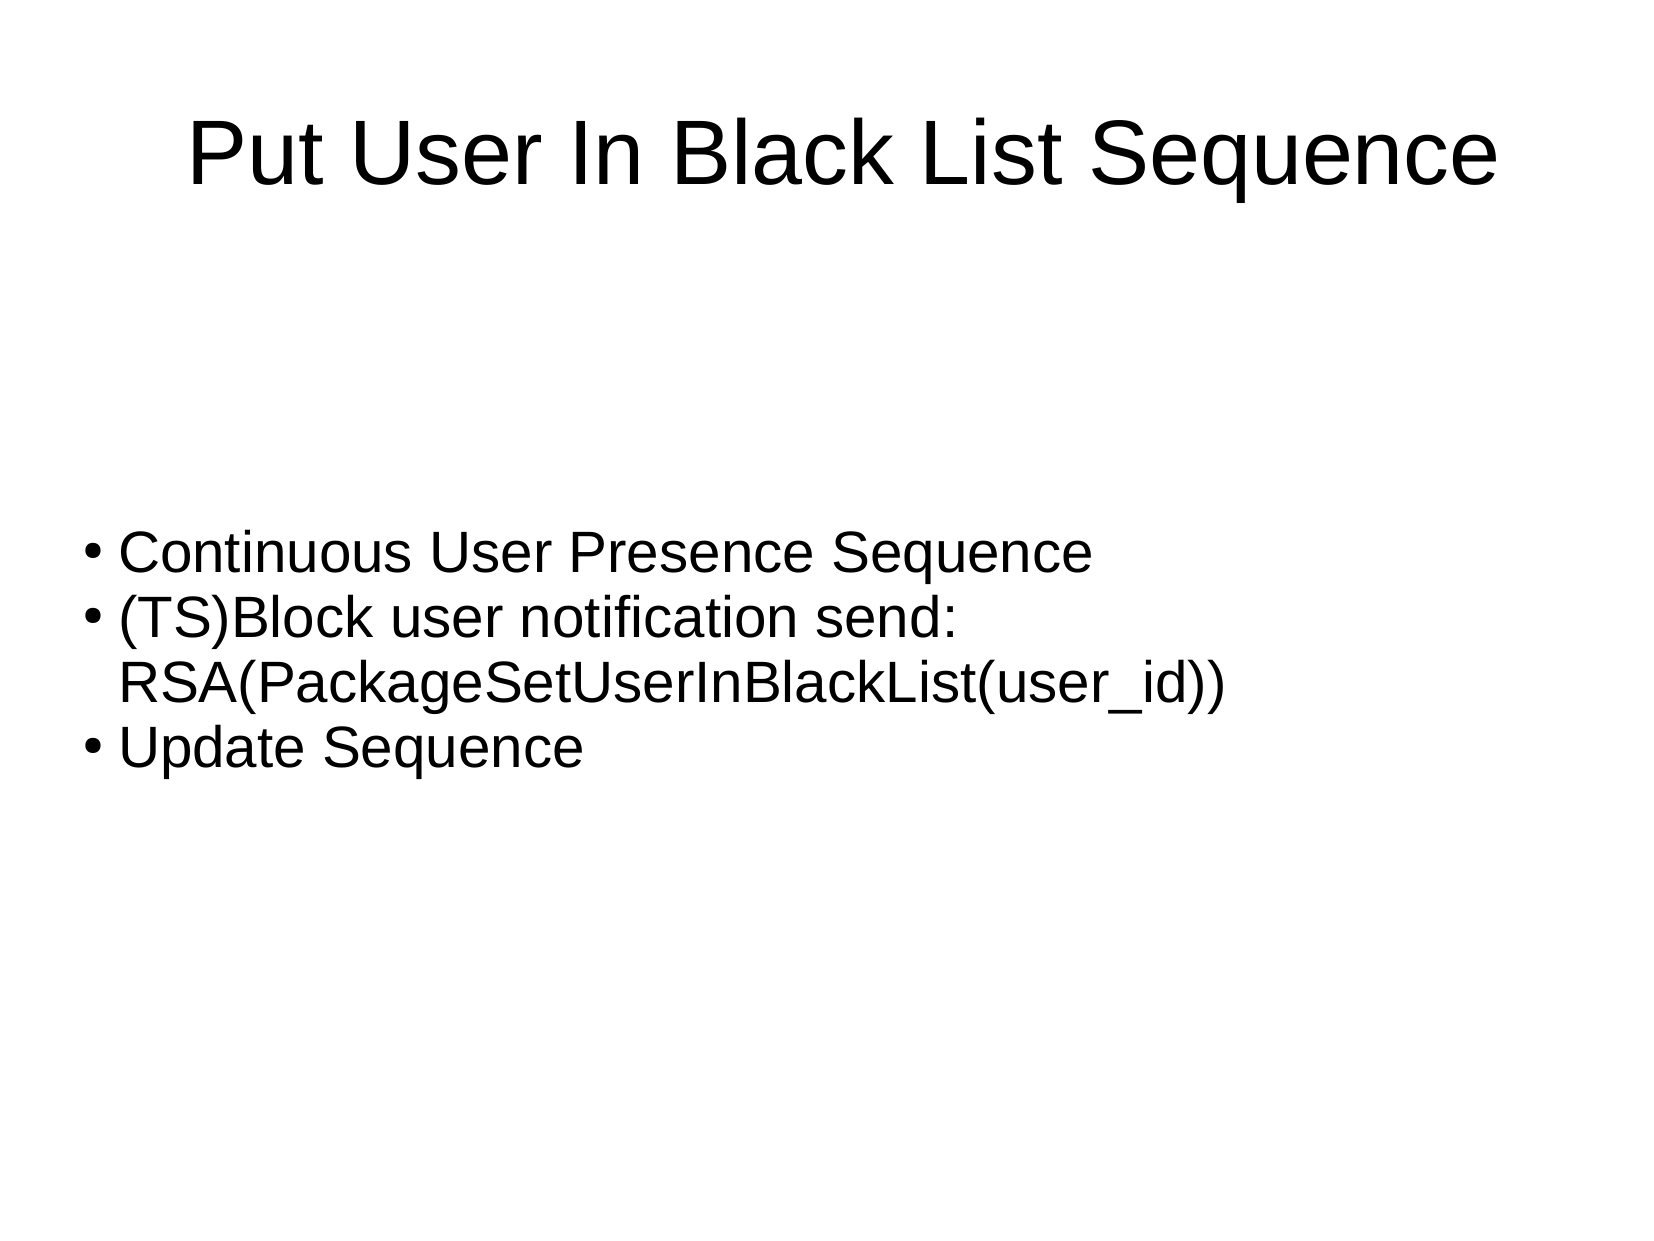

# Put User In Black List Sequence
Continuous User Presence Sequence
(TS)Block user notification send: RSA(PackageSetUserInBlackList(user_id))
Update Sequence